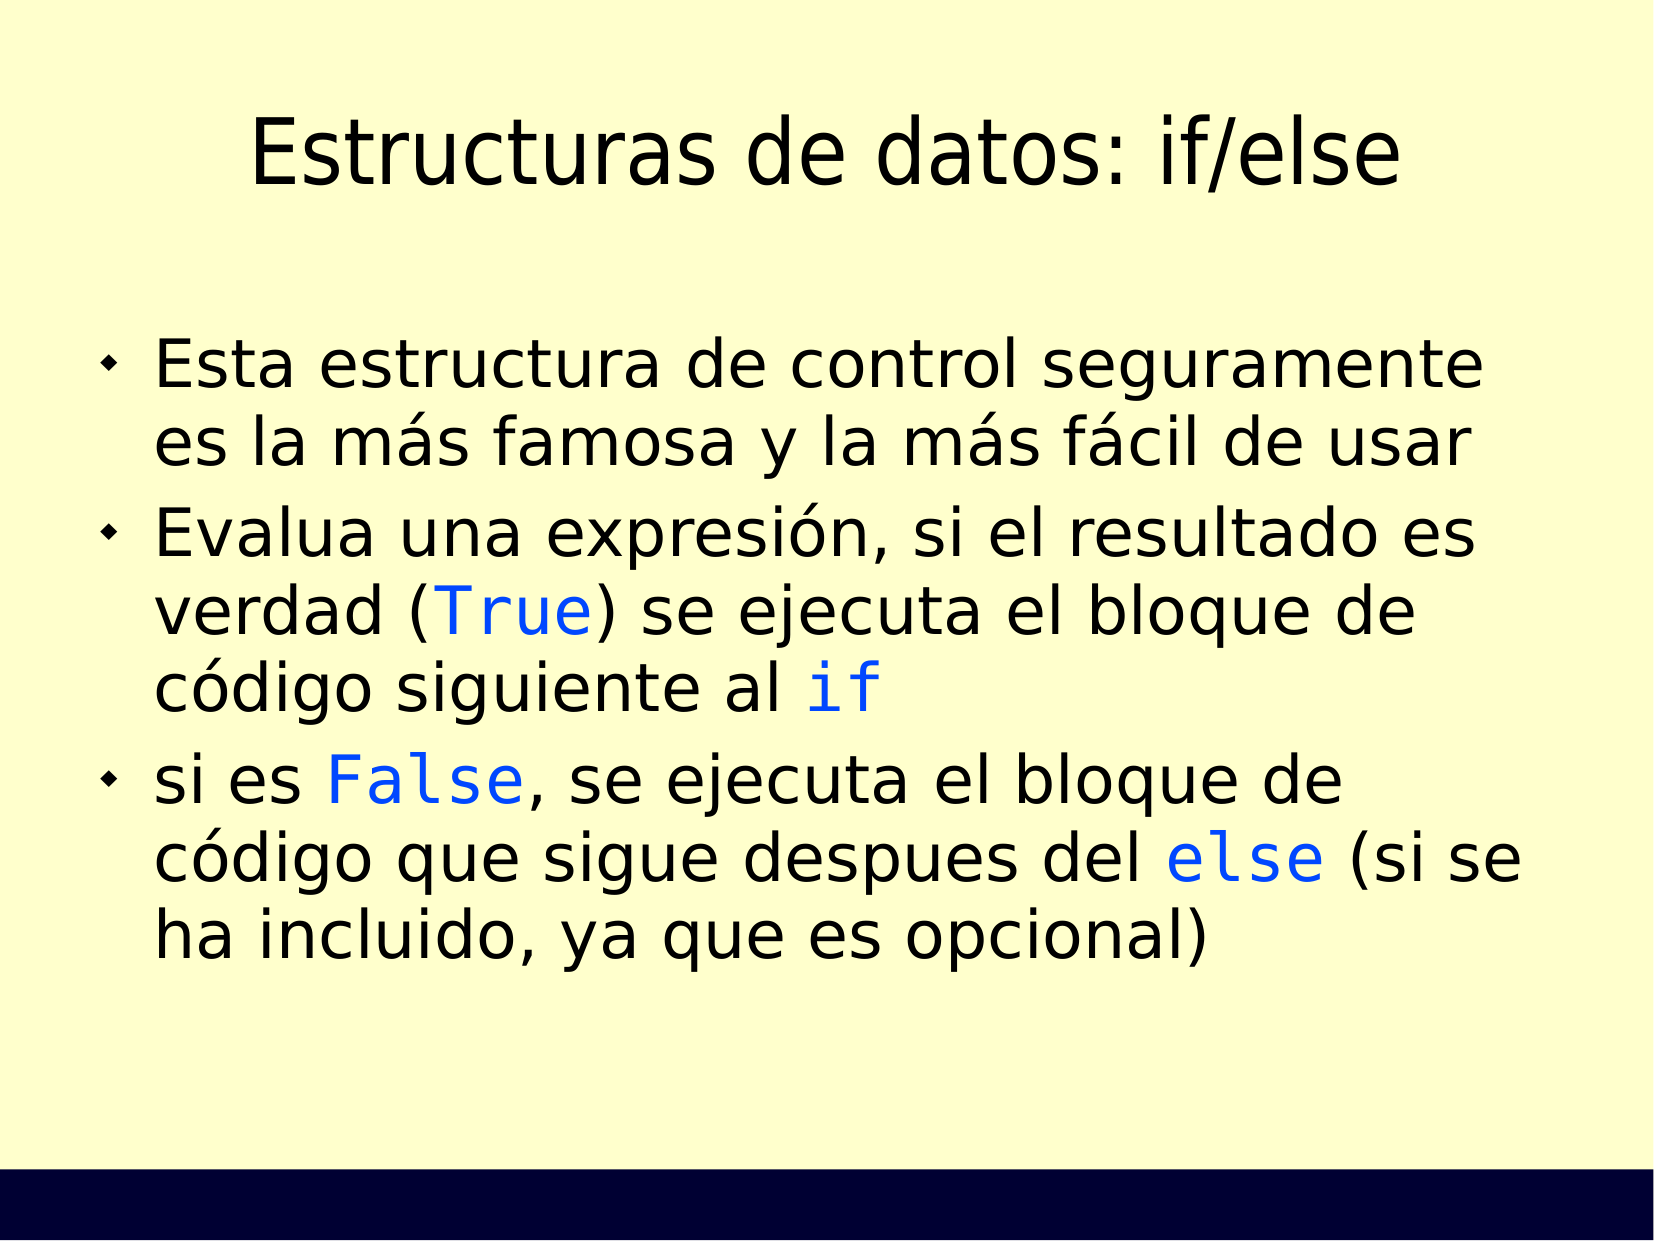

# Estructuras de datos: if/else
Esta estructura de control seguramente es la más famosa y la más fácil de usar
Evalua una expresión, si el resultado es verdad (True) se ejecuta el bloque de código siguiente al if
si es False, se ejecuta el bloque de código que sigue despues del else (si se ha incluido, ya que es opcional)